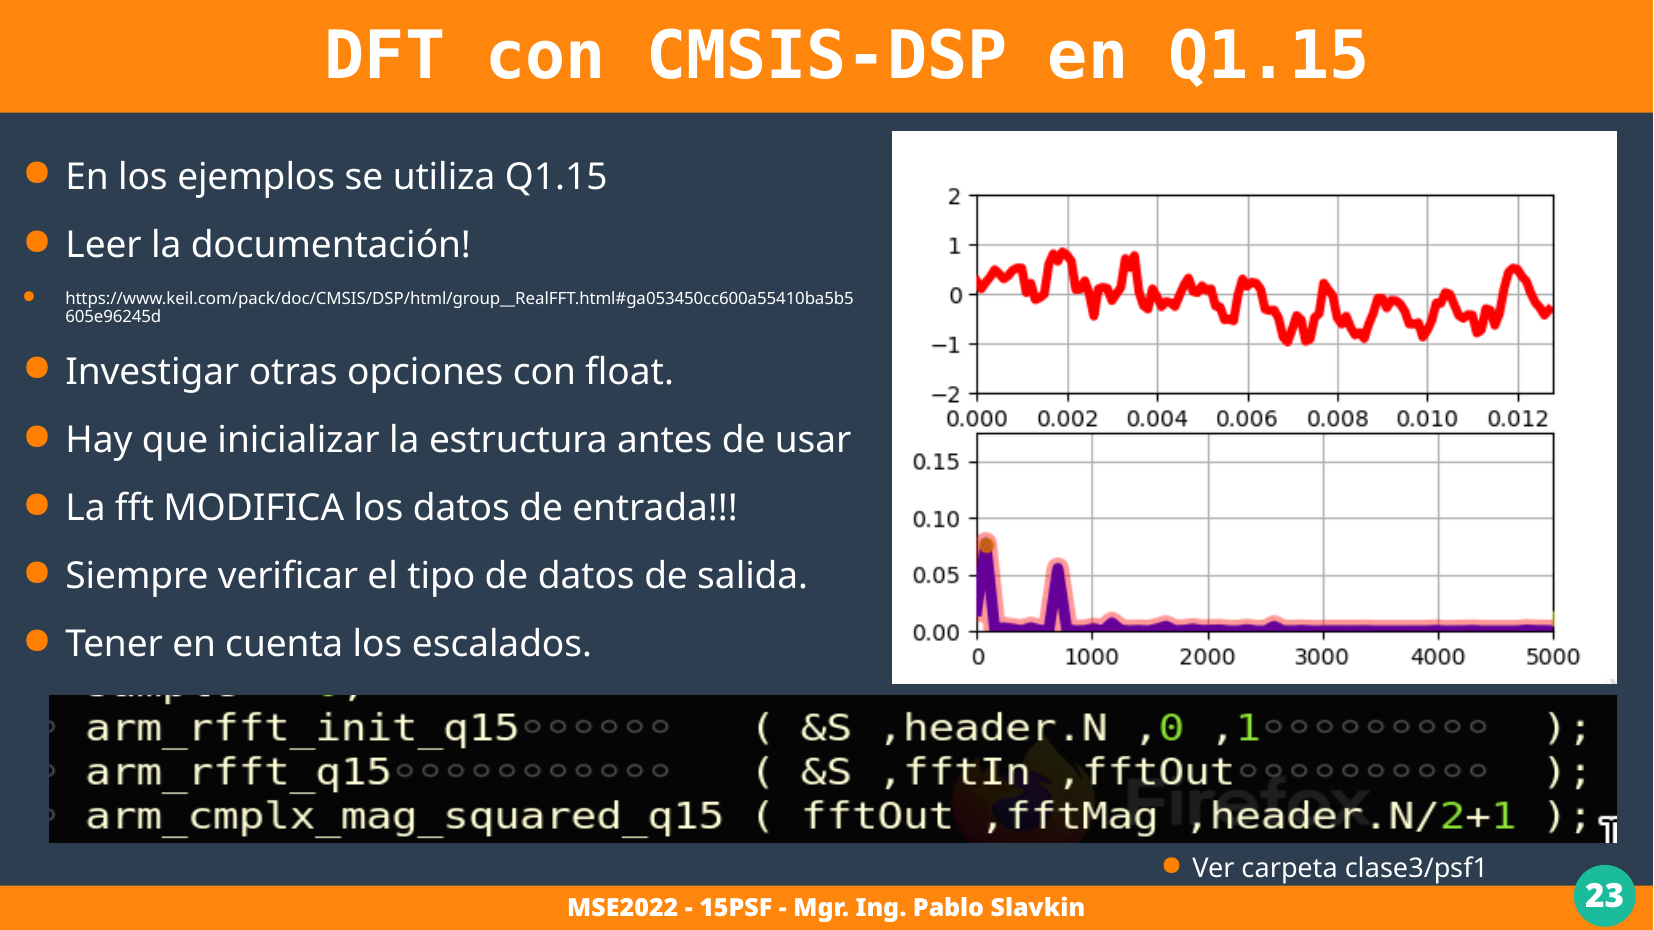

DFT con CMSIS-DSP en Q1.15
# En los ejemplos se utiliza Q1.15
Leer la documentación!
https://www.keil.com/pack/doc/CMSIS/DSP/html/group__RealFFT.html#ga053450cc600a55410ba5b5605e96245d
Investigar otras opciones con float.
Hay que inicializar la estructura antes de usar
La fft MODIFICA los datos de entrada!!!
Siempre verificar el tipo de datos de salida.
Tener en cuenta los escalados.
Ver carpeta clase3/psf1
MSE2022 - 15PSF - Mgr. Ing. Pablo Slavkin